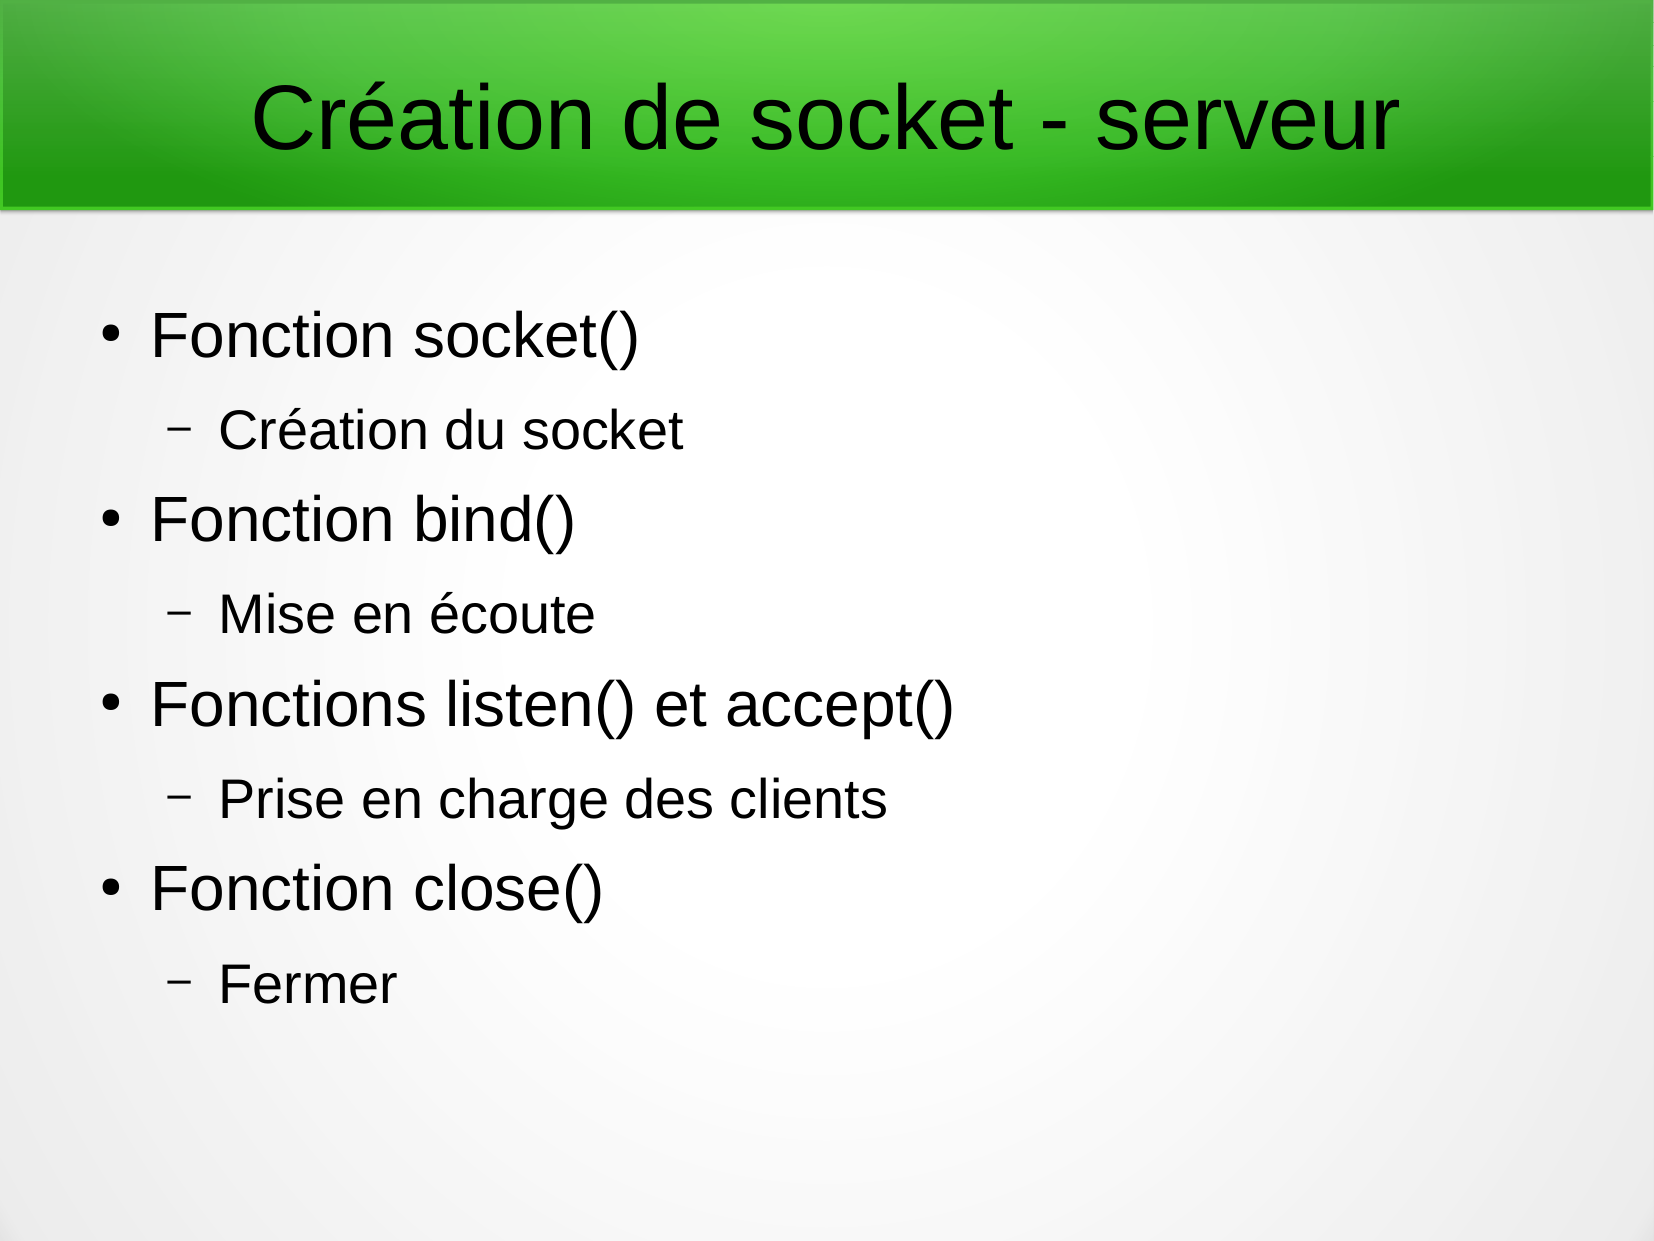

# Création de socket - serveur
Fonction socket()
Création du socket
Fonction bind()
Mise en écoute
Fonctions listen() et accept()
Prise en charge des clients
Fonction close()
Fermer